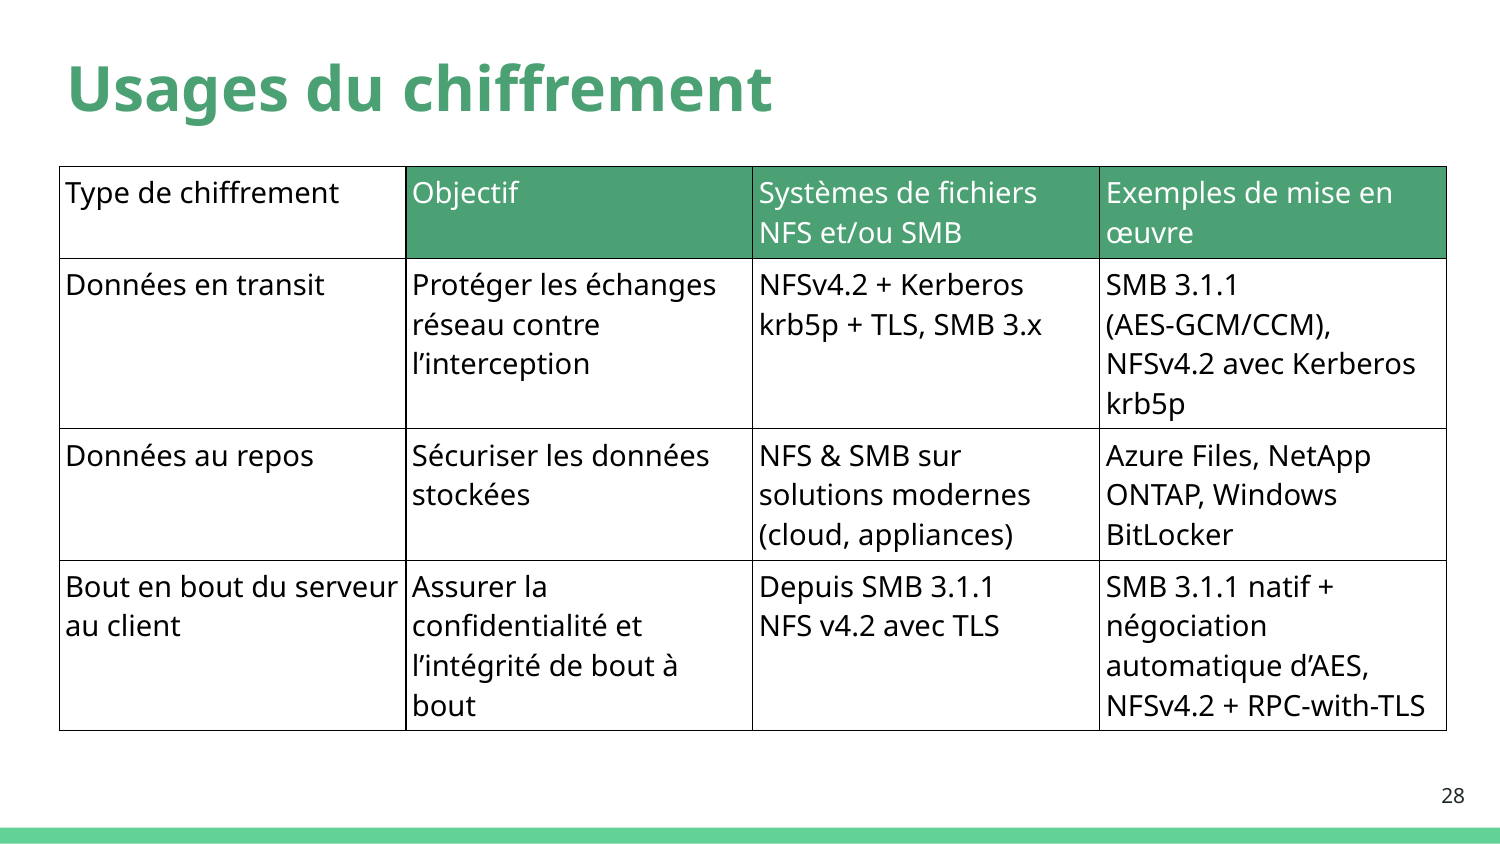

# Usages du chiffrement
| Type de chiffrement | Objectif | Systèmes de fichiers NFS et/ou SMB | Exemples de mise en œuvre |
| --- | --- | --- | --- |
| Données en transit | Protéger les échanges réseau contre l’interception | NFSv4.2 + Kerberos krb5p + TLS, SMB 3.x | SMB 3.1.1 (AES-GCM/CCM), NFSv4.2 avec Kerberos krb5p |
| Données au repos | Sécuriser les données stockées | NFS & SMB sur solutions modernes (cloud, appliances) | Azure Files, NetApp ONTAP, Windows BitLocker |
| Bout en bout du serveur au client | Assurer la confidentialité et l’intégrité de bout à bout | Depuis SMB 3.1.1 NFS v4.2 avec TLS | SMB 3.1.1 natif + négociation automatique d’AES, NFSv4.2 + RPC-with-TLS |